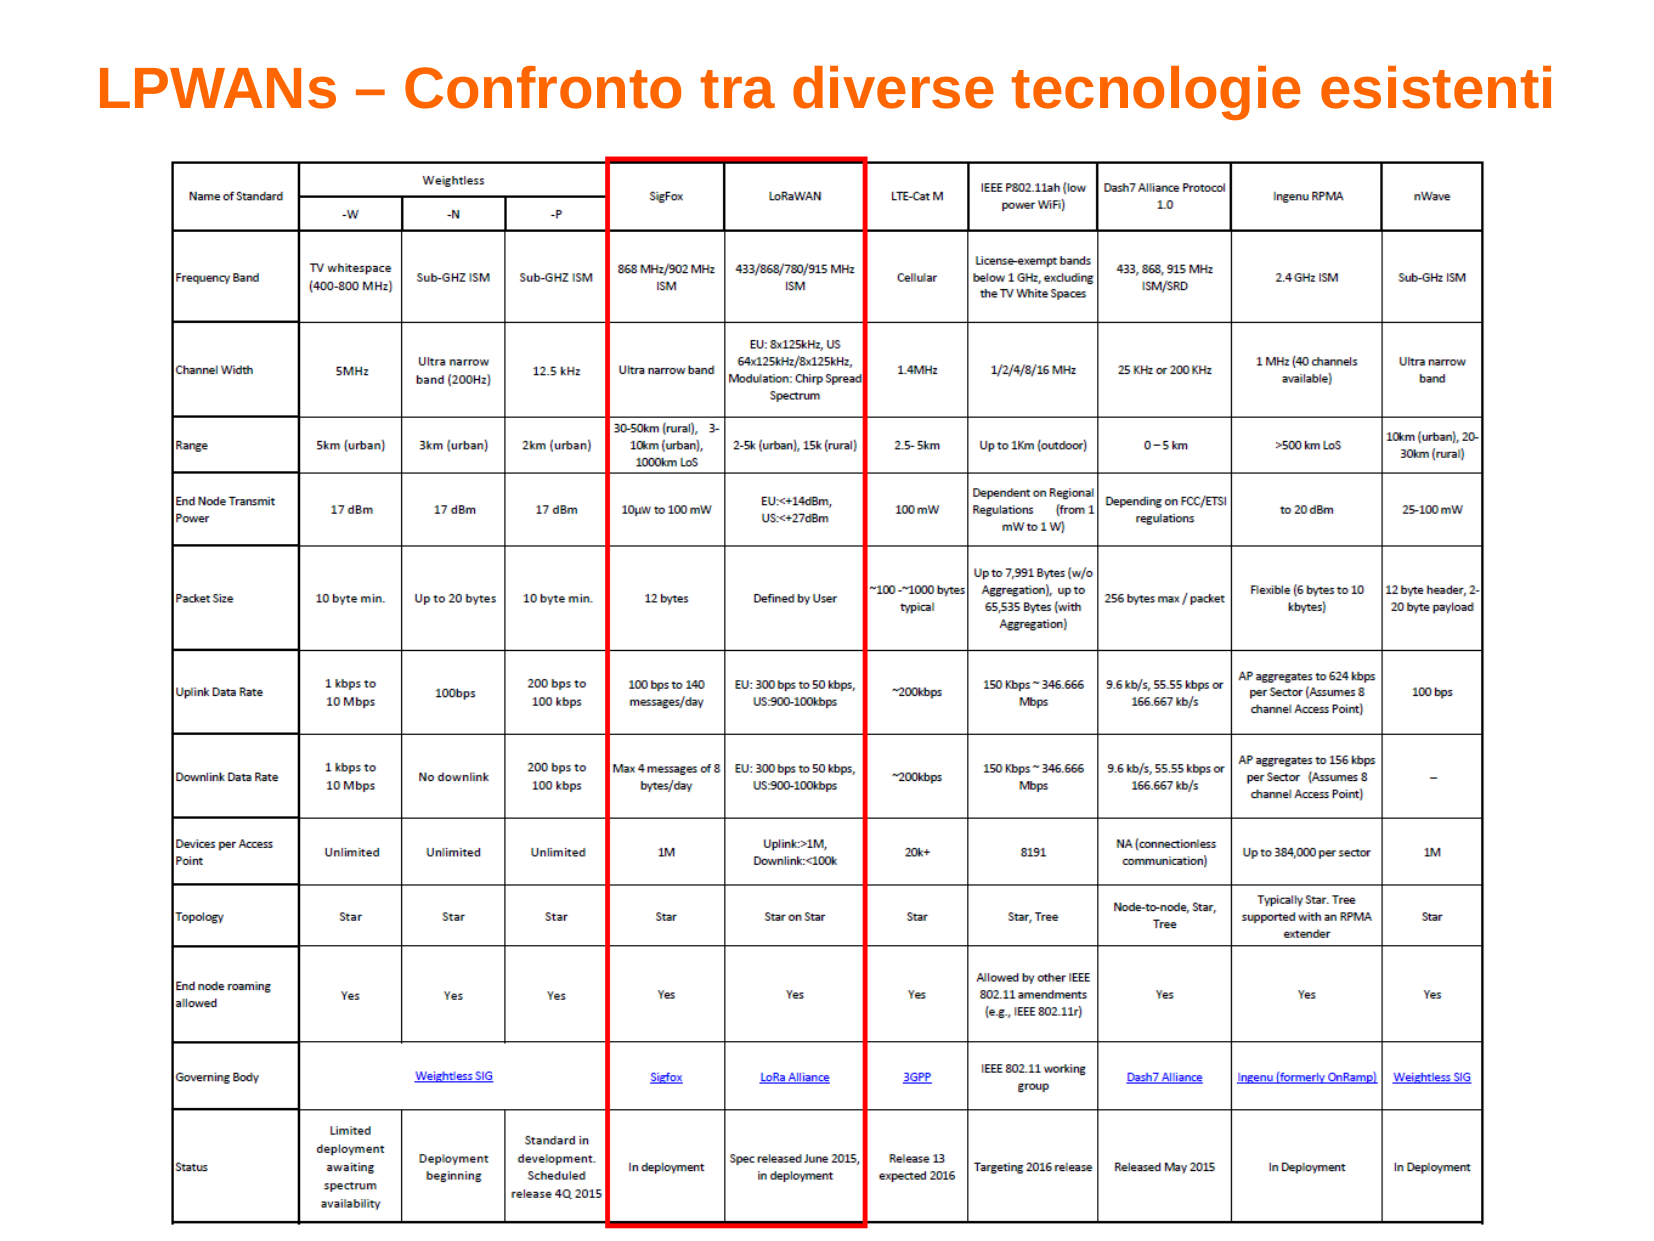

# LPWANs – Confronto tra diverse tecnologie esistenti